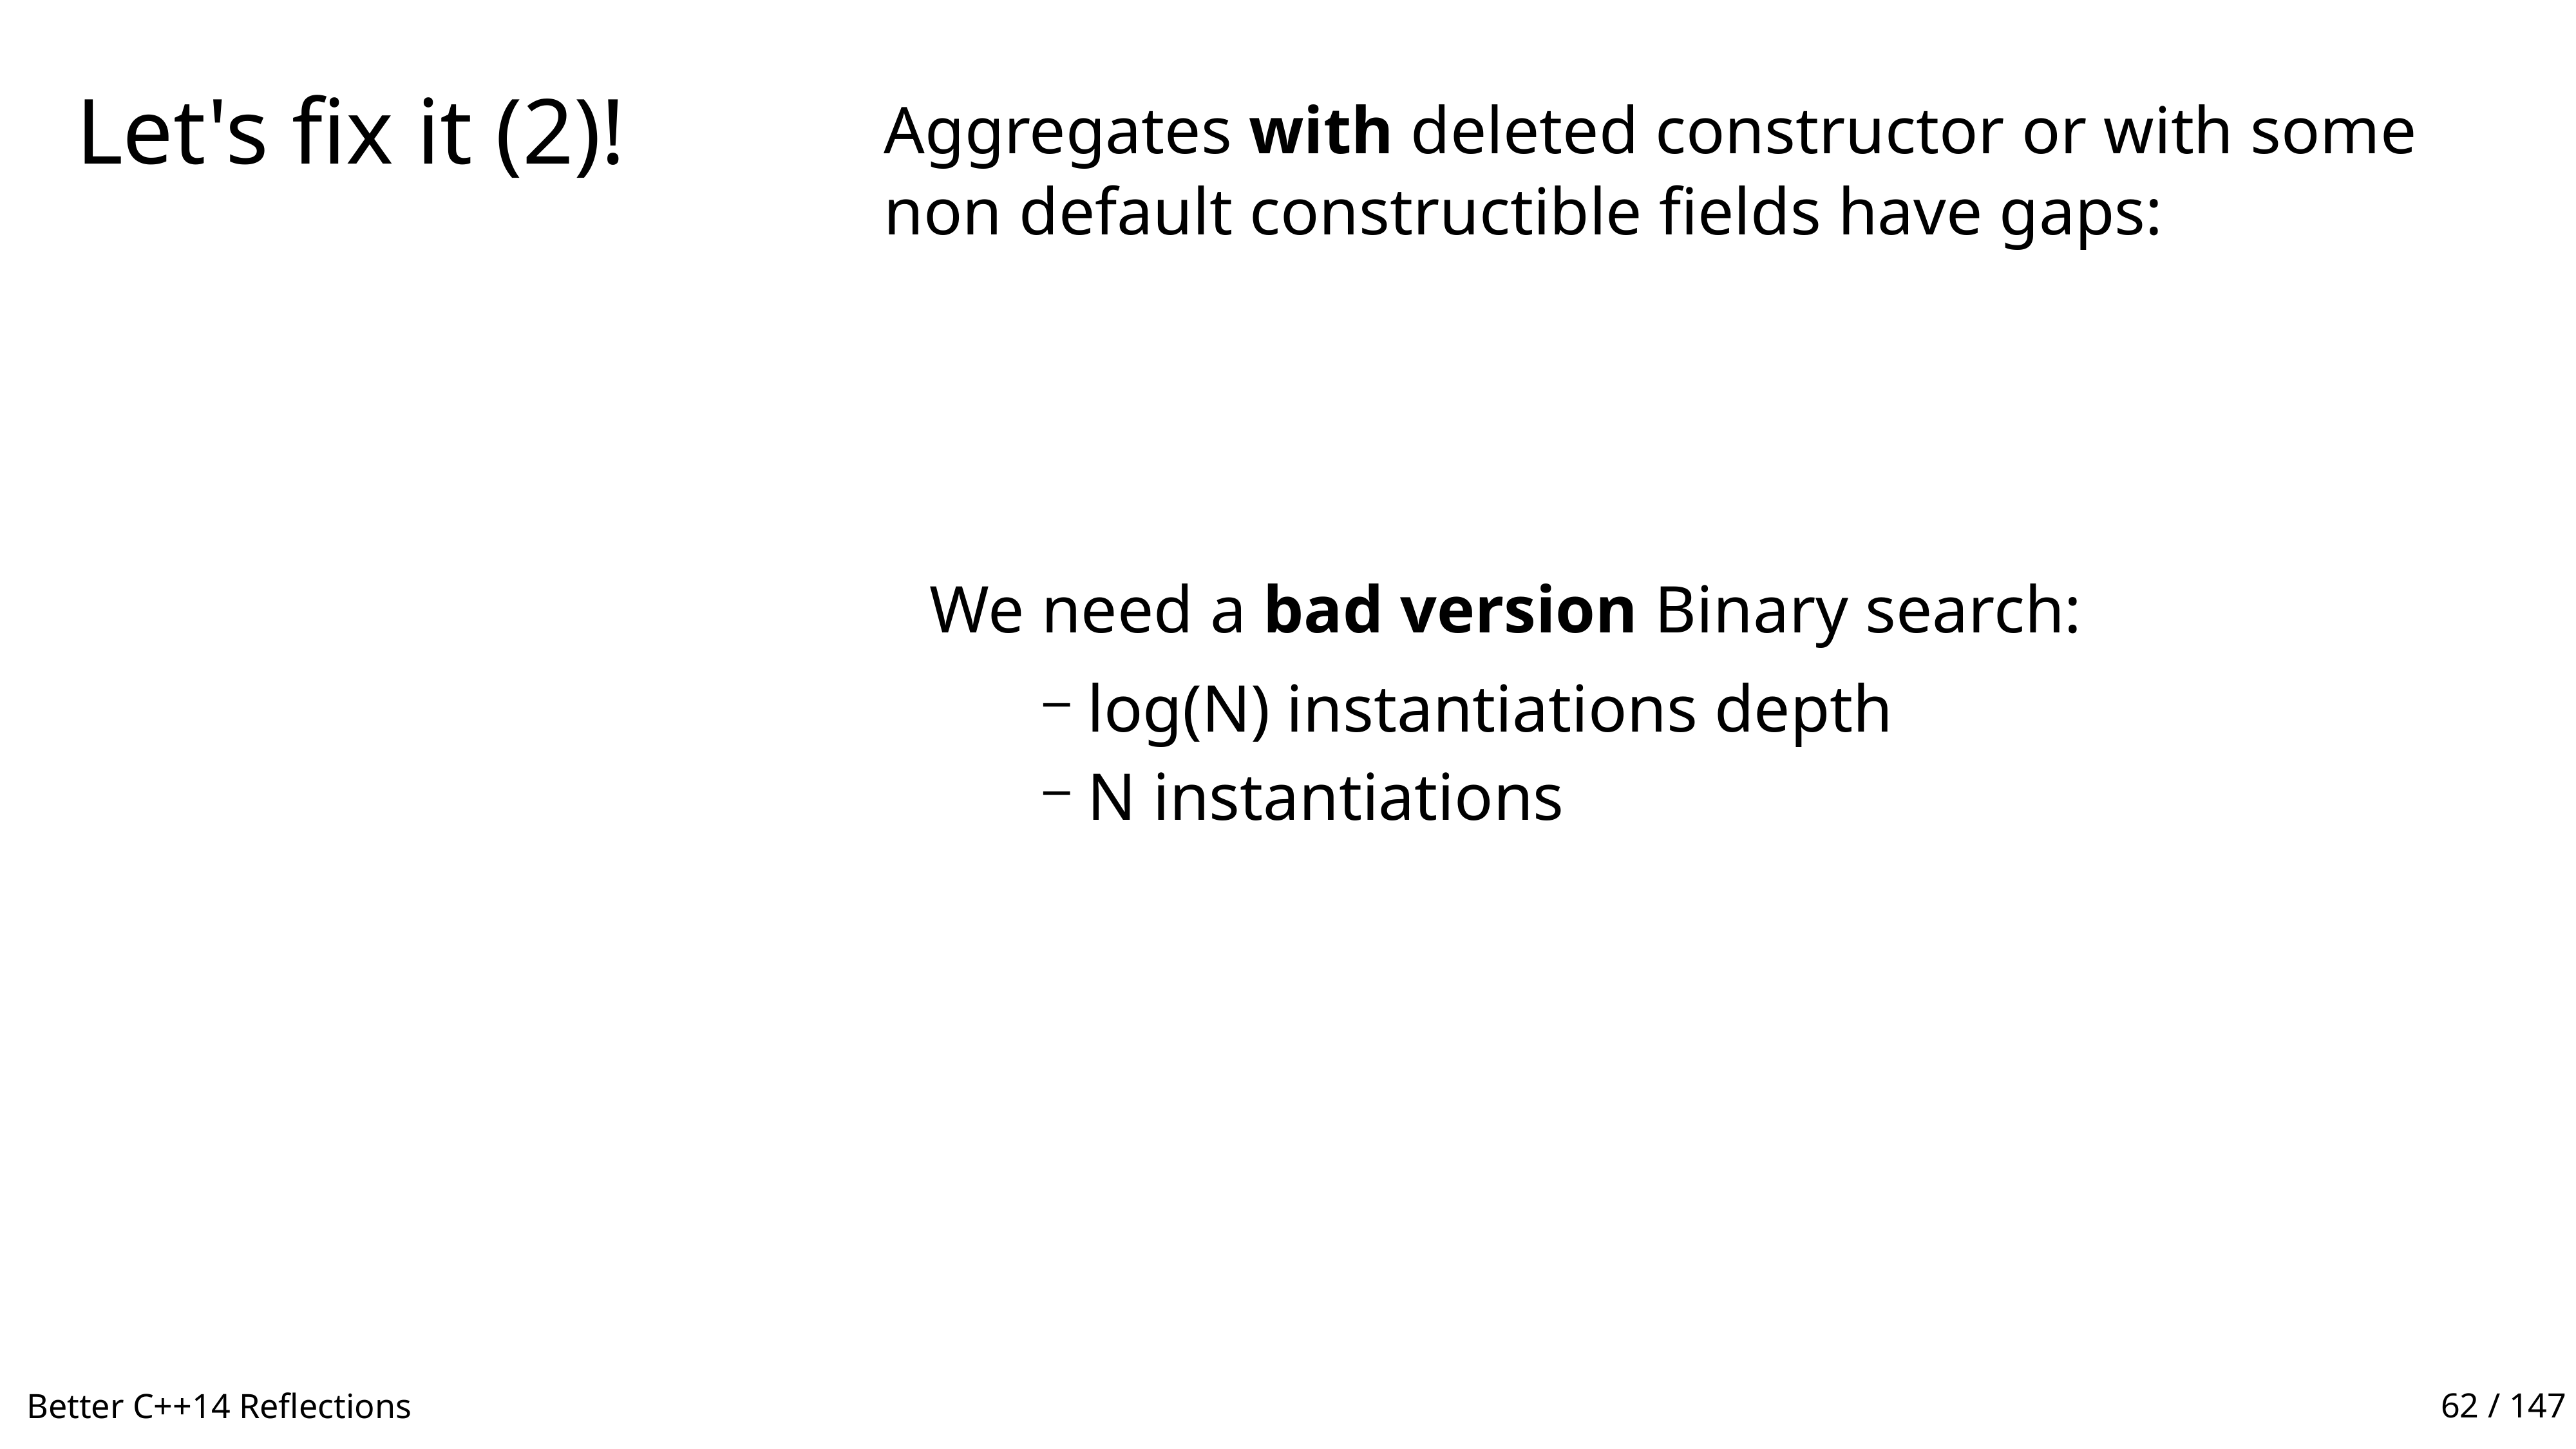

# Let's fix it (2)!
Aggregates with deleted constructor or with some non default constructible fields have gaps:
We need a bad version Binary search:
 log(N) instantiations depth
 N instantiations
Better C++14 Reflections